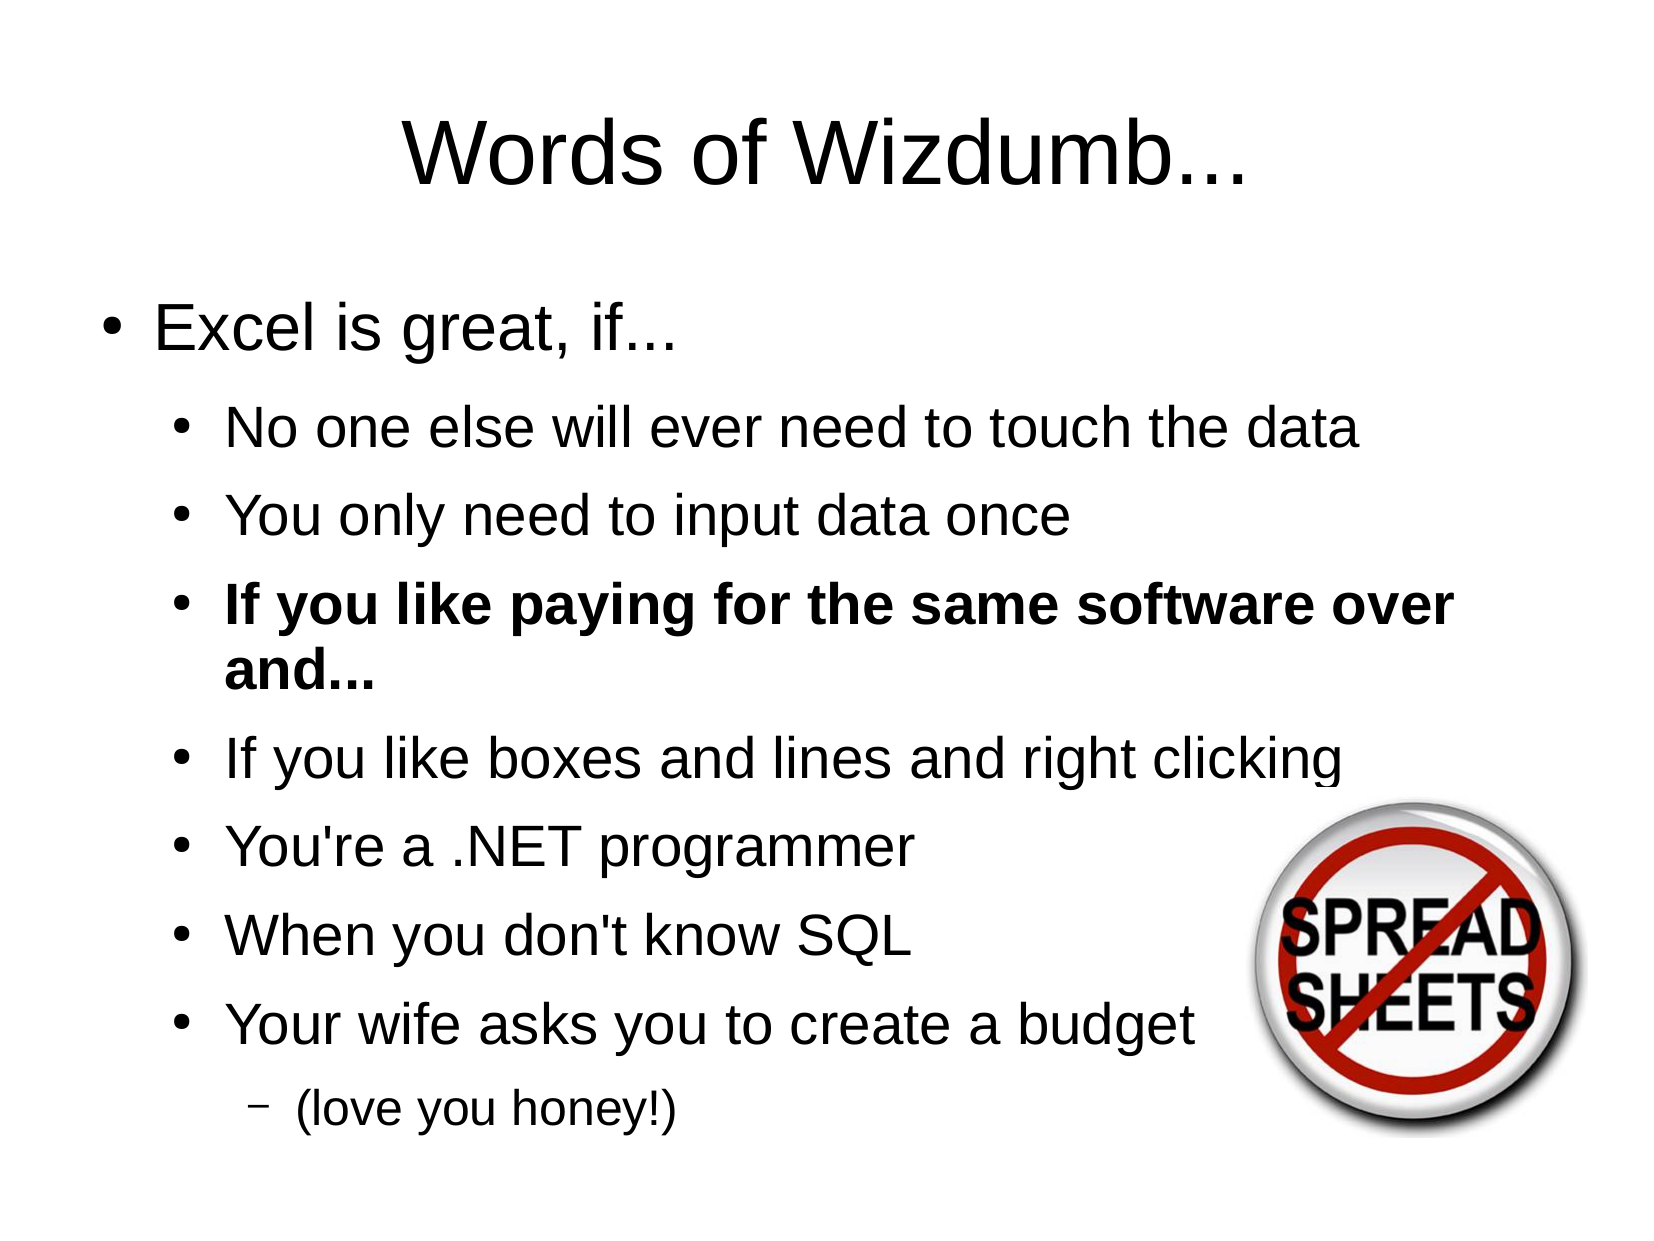

# Words of Wizdumb...
Excel is great, if...
No one else will ever need to touch the data
You only need to input data once
If you like paying for the same software over and...
If you like boxes and lines and right clicking
You're a .NET programmer
When you don't know SQL
Your wife asks you to create a budget
(love you honey!)